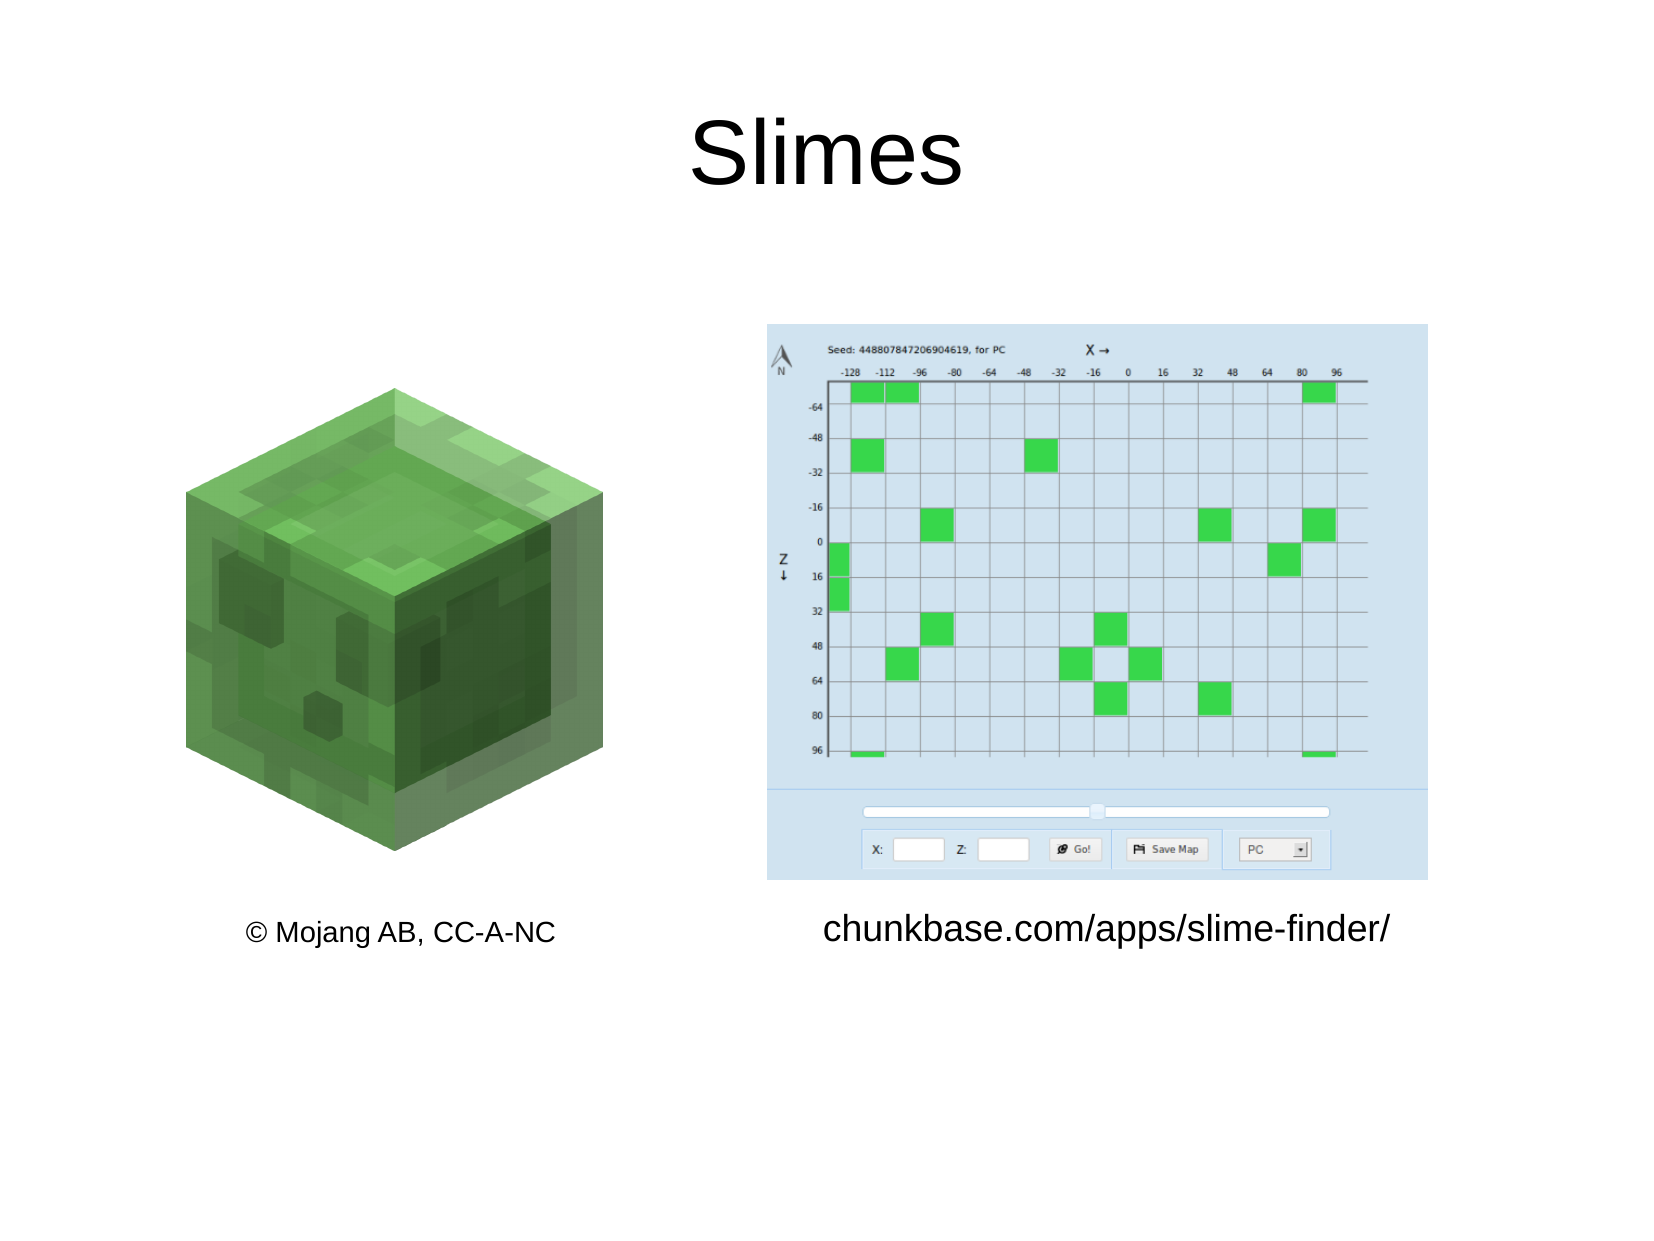

# Slimes
chunkbase.com/apps/slime-finder/
© Mojang AB, CC-A-NC